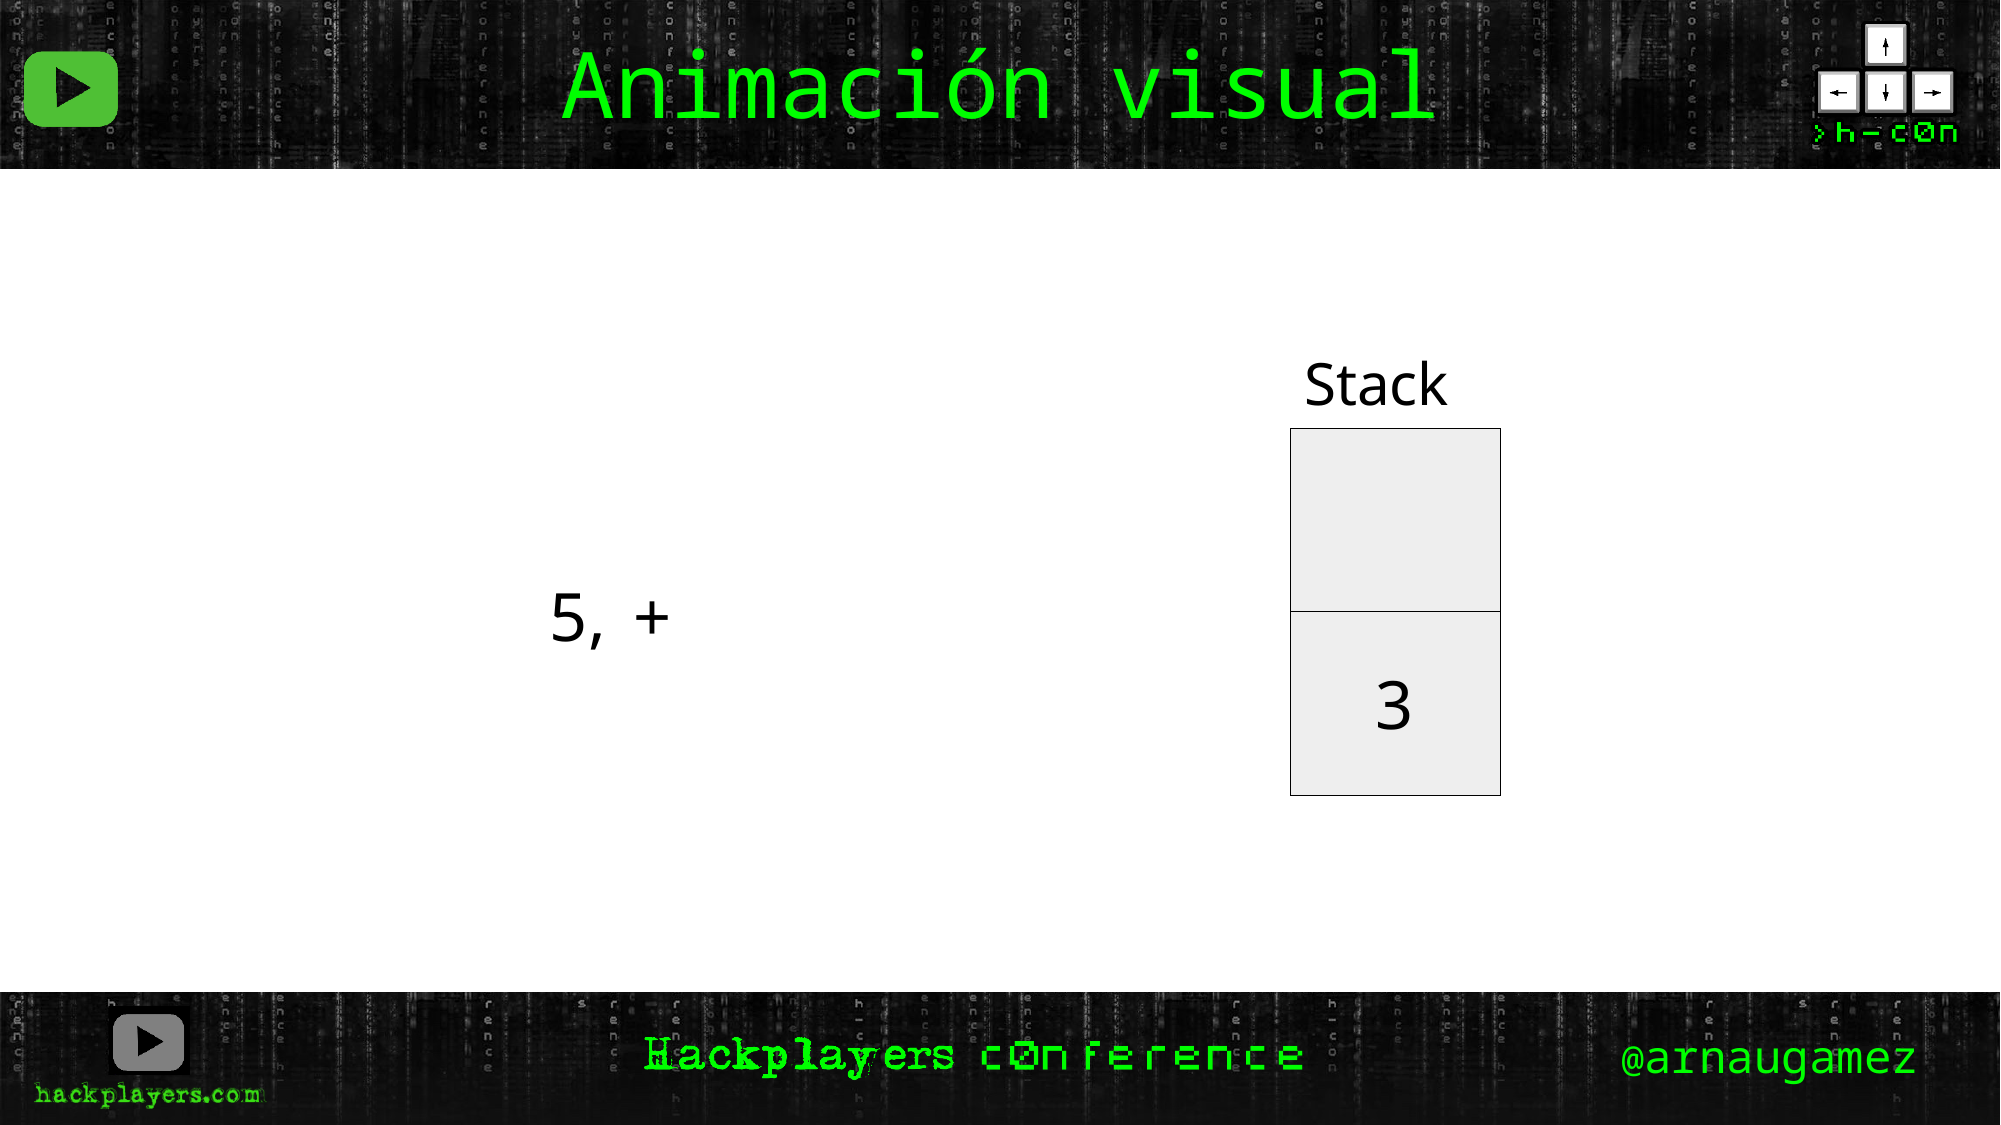

# Animación visual
Stack
5,
+
3